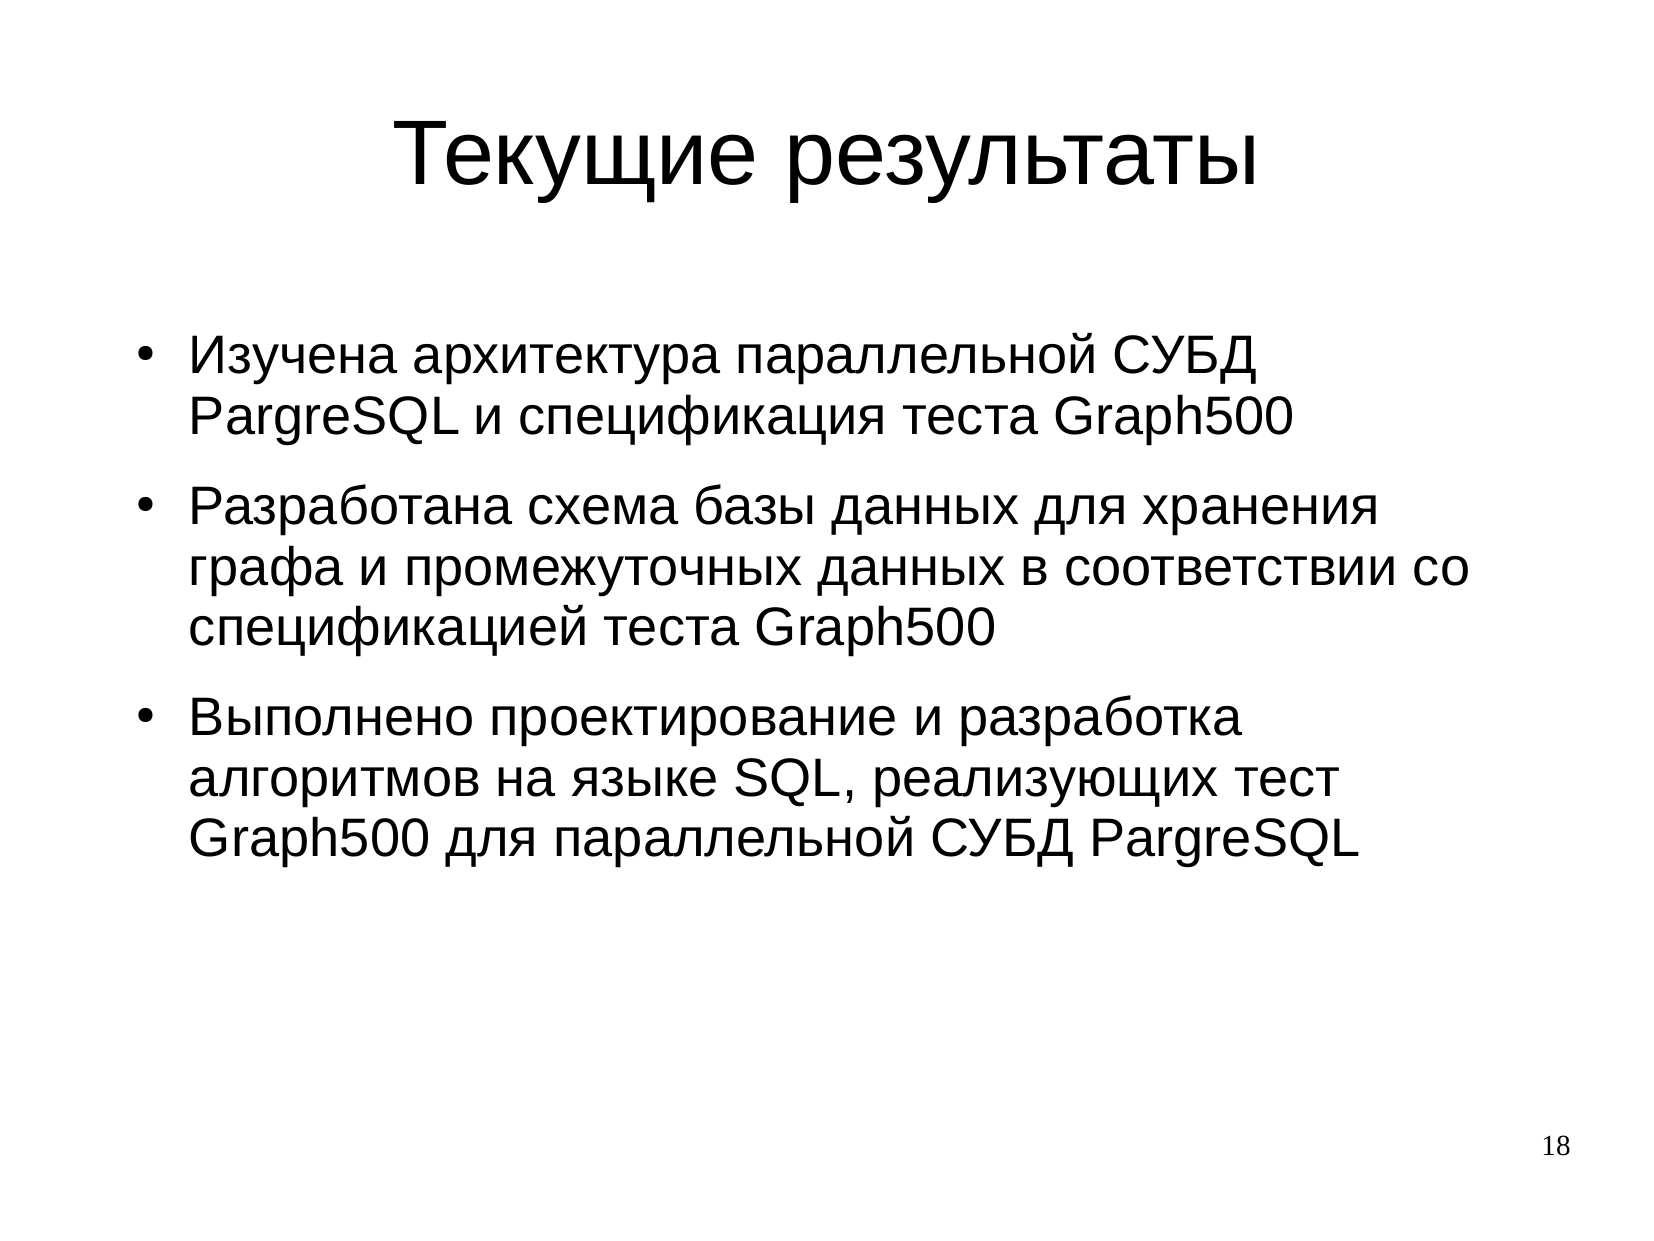

# Текущие результаты
Изучена архитектура параллельной СУБД PargreSQL и спецификация теста Graph500
Разработана схема базы данных для хранения графа и промежуточных данных в соответствии со спецификацией теста Graph500
Выполнено проектирование и разработка алгоритмов на языке SQL, реализующих тест Graph500 для параллельной СУБД PargreSQL
18